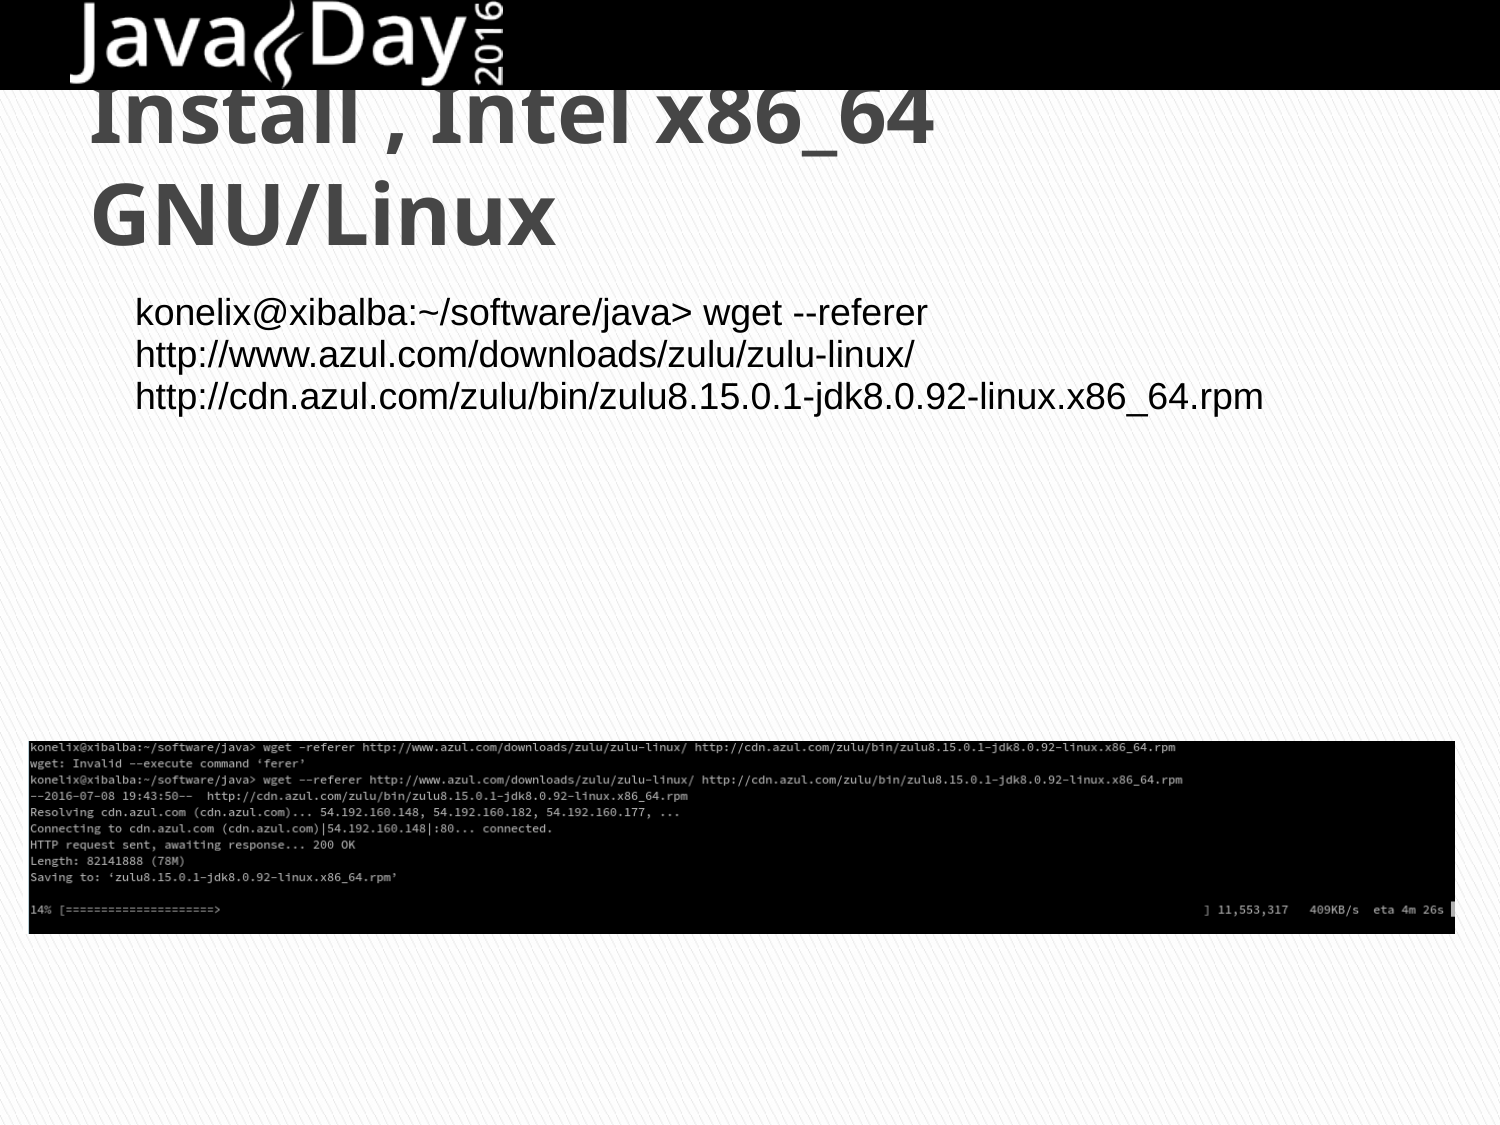

# Install , Intel x86_64 GNU/Linux
konelix@xibalba:~/software/java> wget --referer http://www.azul.com/downloads/zulu/zulu-linux/ http://cdn.azul.com/zulu/bin/zulu8.15.0.1-jdk8.0.92-linux.x86_64.rpm